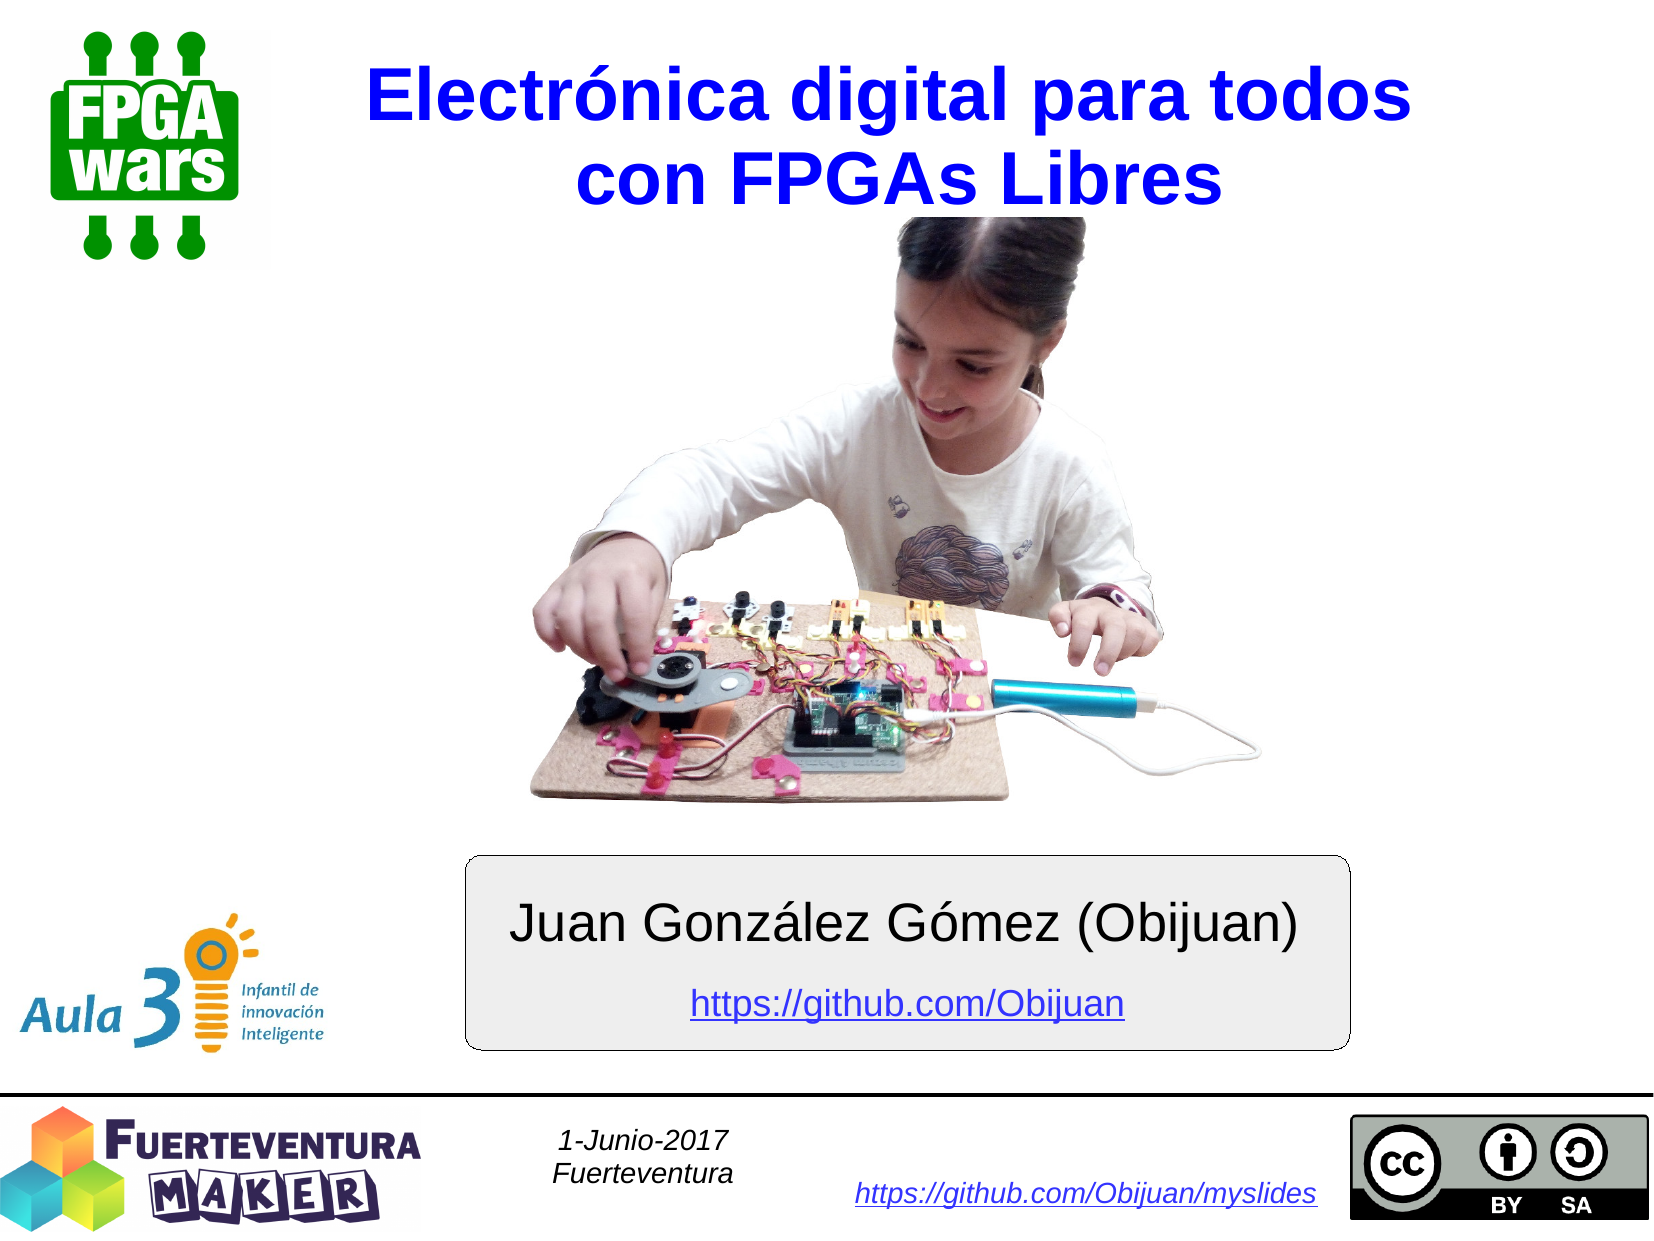

# Electrónica digital para todos con FPGAs Libres
Juan González Gómez (Obijuan)
https://github.com/Obijuan
1-Junio-2017
Fuerteventura
https://github.com/Obijuan/myslides